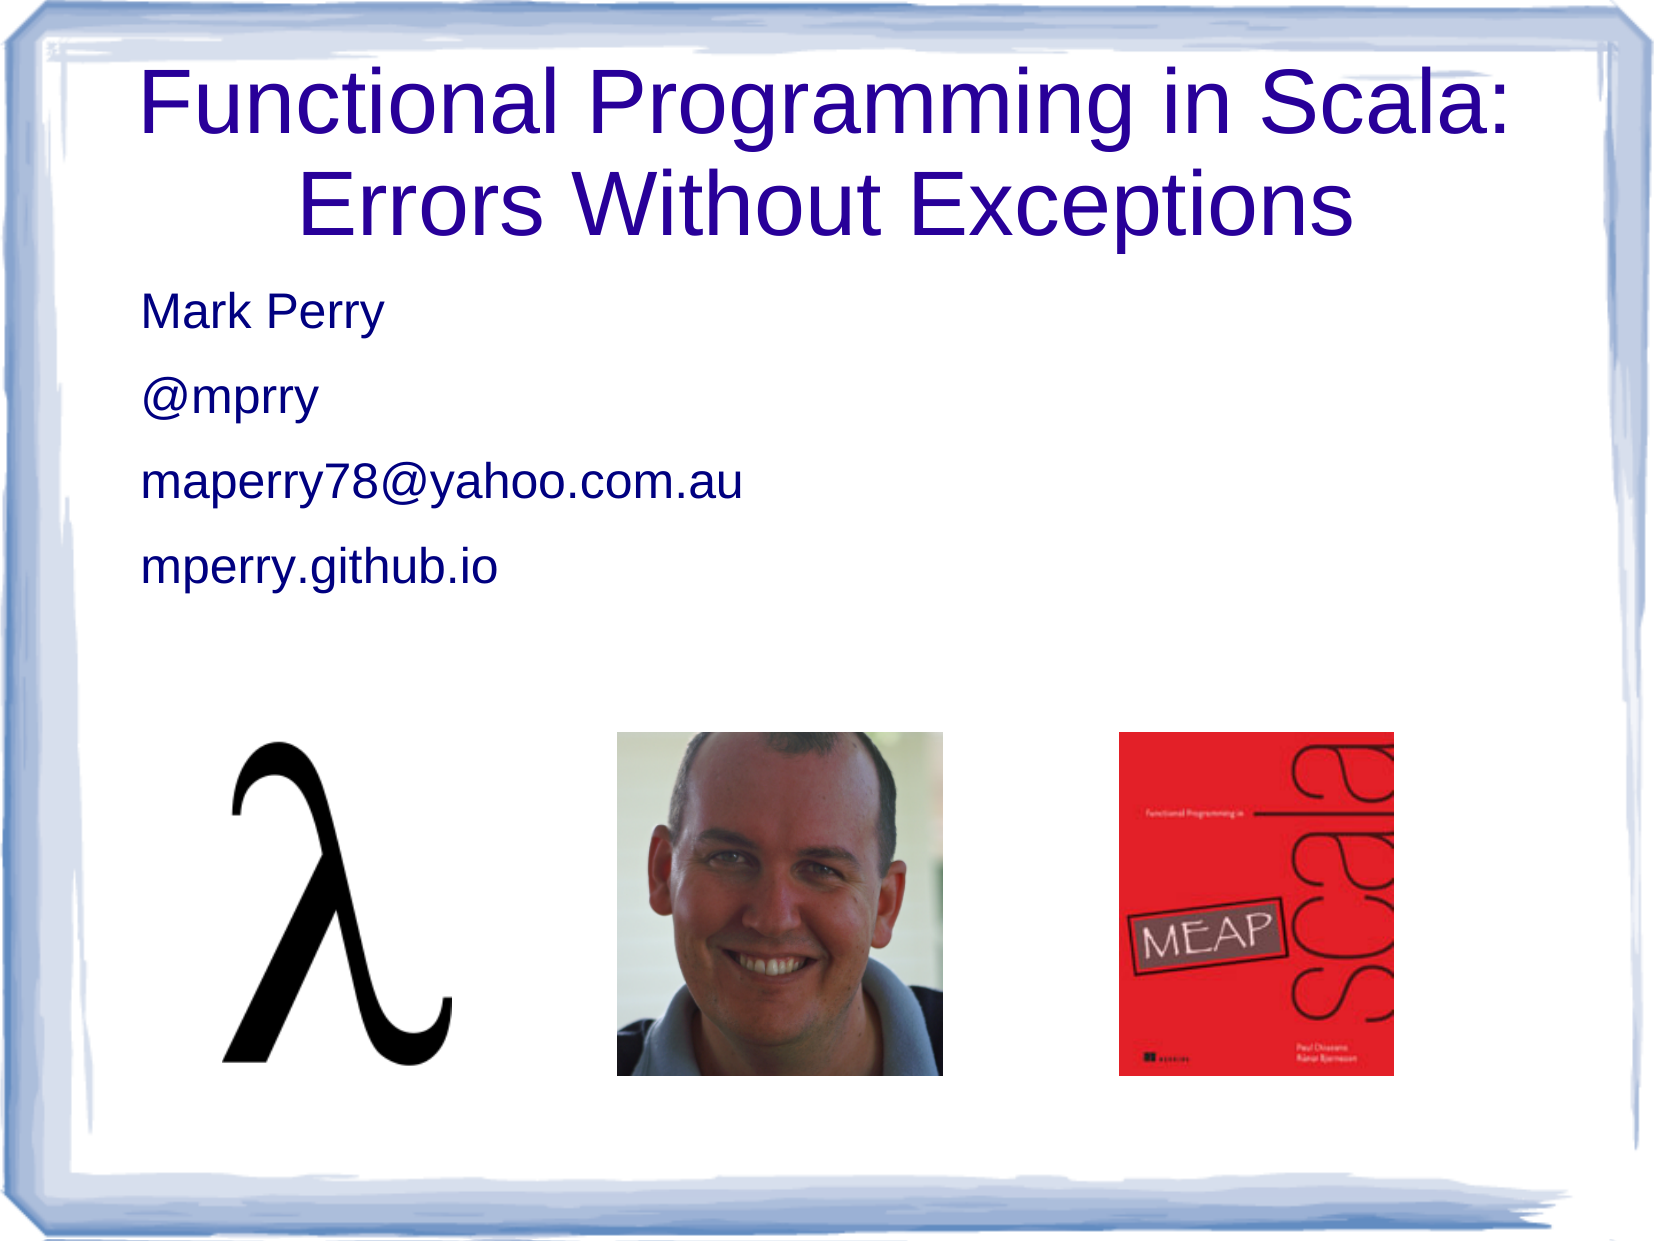

# Functional Programming in Scala: Errors Without Exceptions
Mark Perry
@mprry
maperry78@yahoo.com.au
mperry.github.io